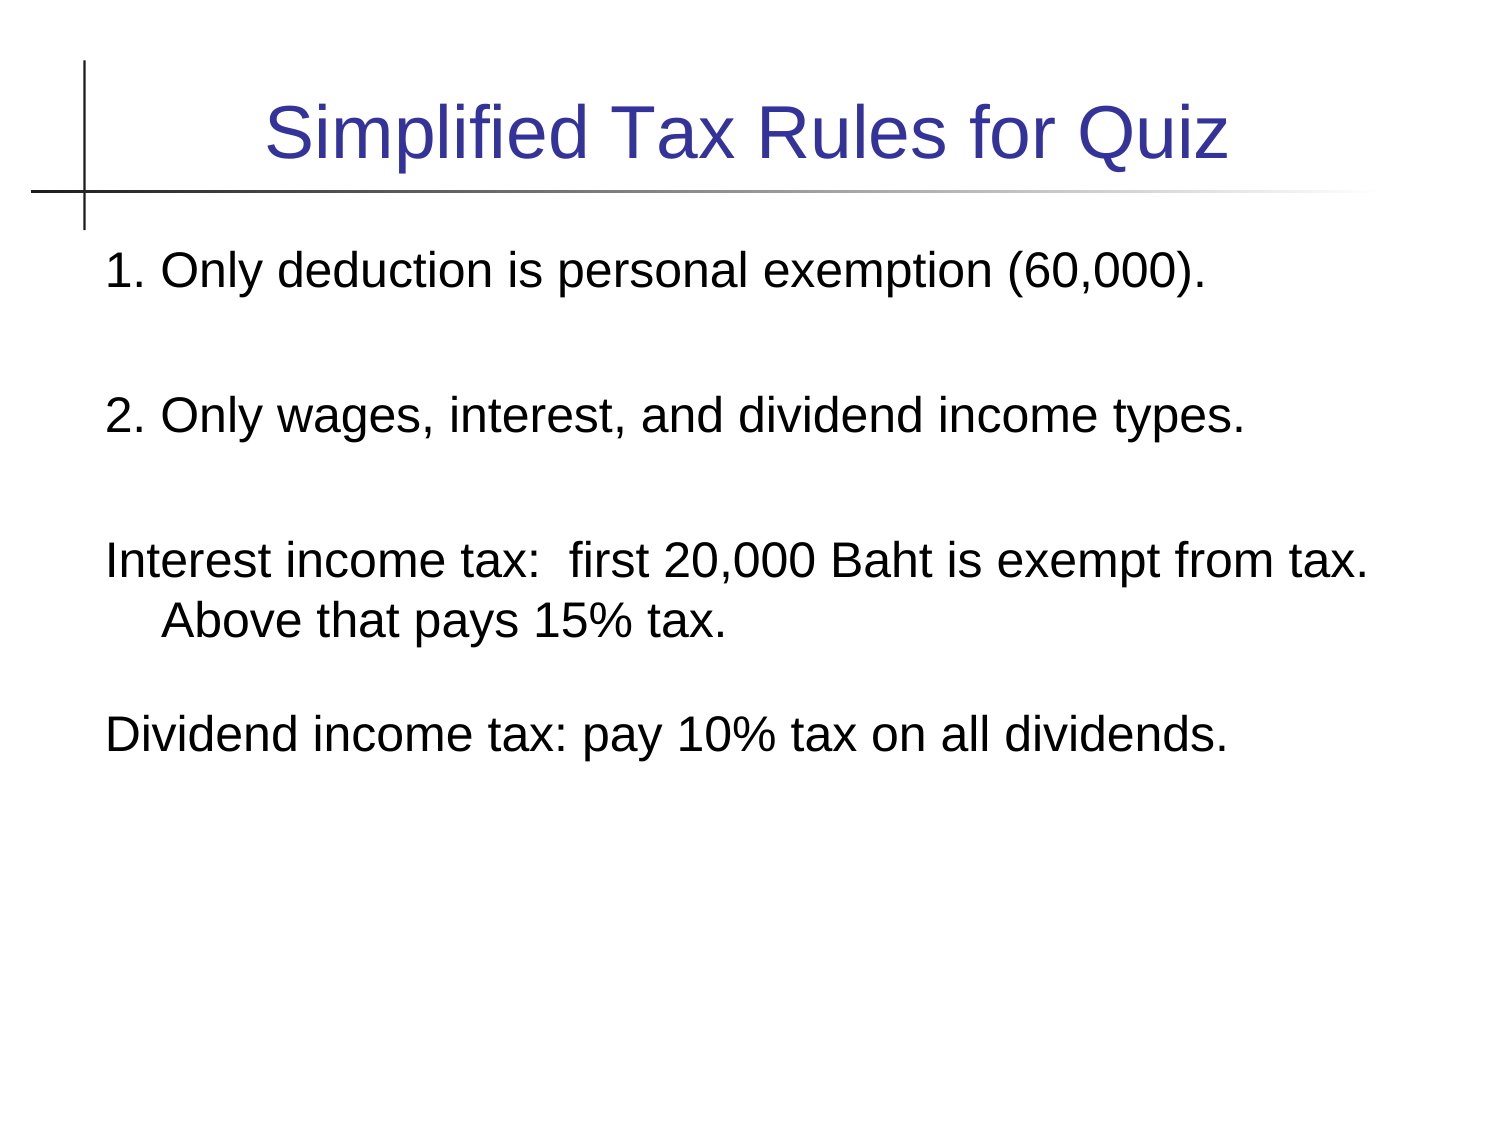

# Simplified Tax Rules for Quiz
1. Only deduction is personal exemption (60,000).
2. Only wages, interest, and dividend income types.
Interest income tax: first 20,000 Baht is exempt from tax. Above that pays 15% tax.
Dividend income tax: pay 10% tax on all dividends.